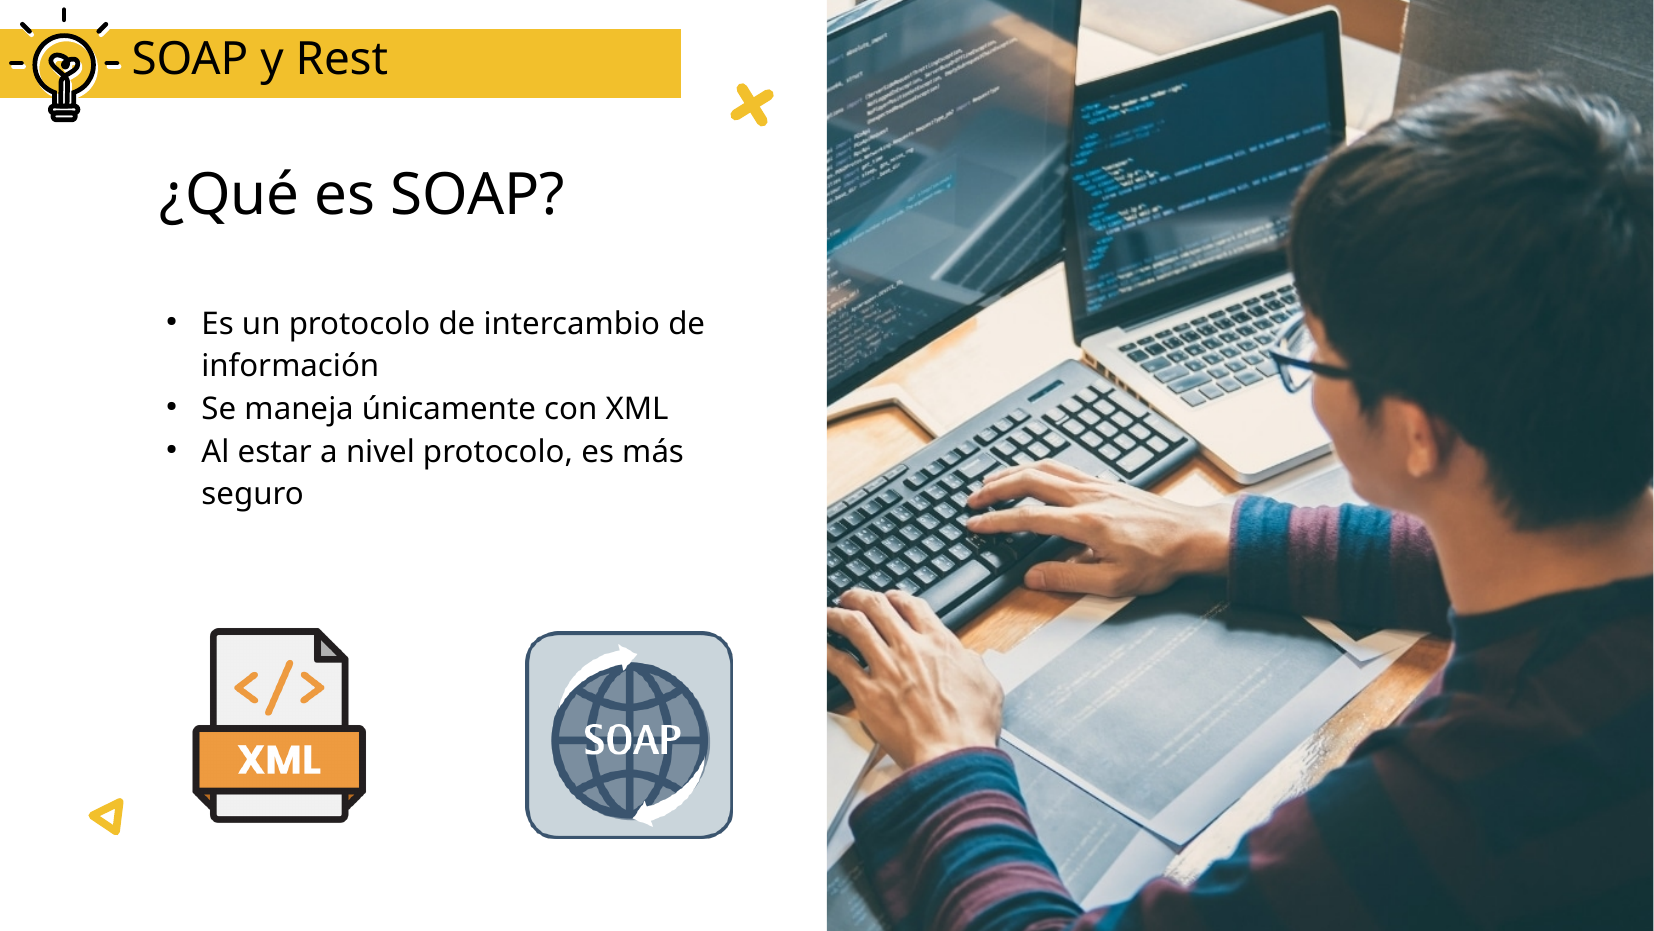

SOAP y Rest
# ¿Qué es SOAP?
Es un protocolo de intercambio de información
Se maneja únicamente con XML
Al estar a nivel protocolo, es más seguro